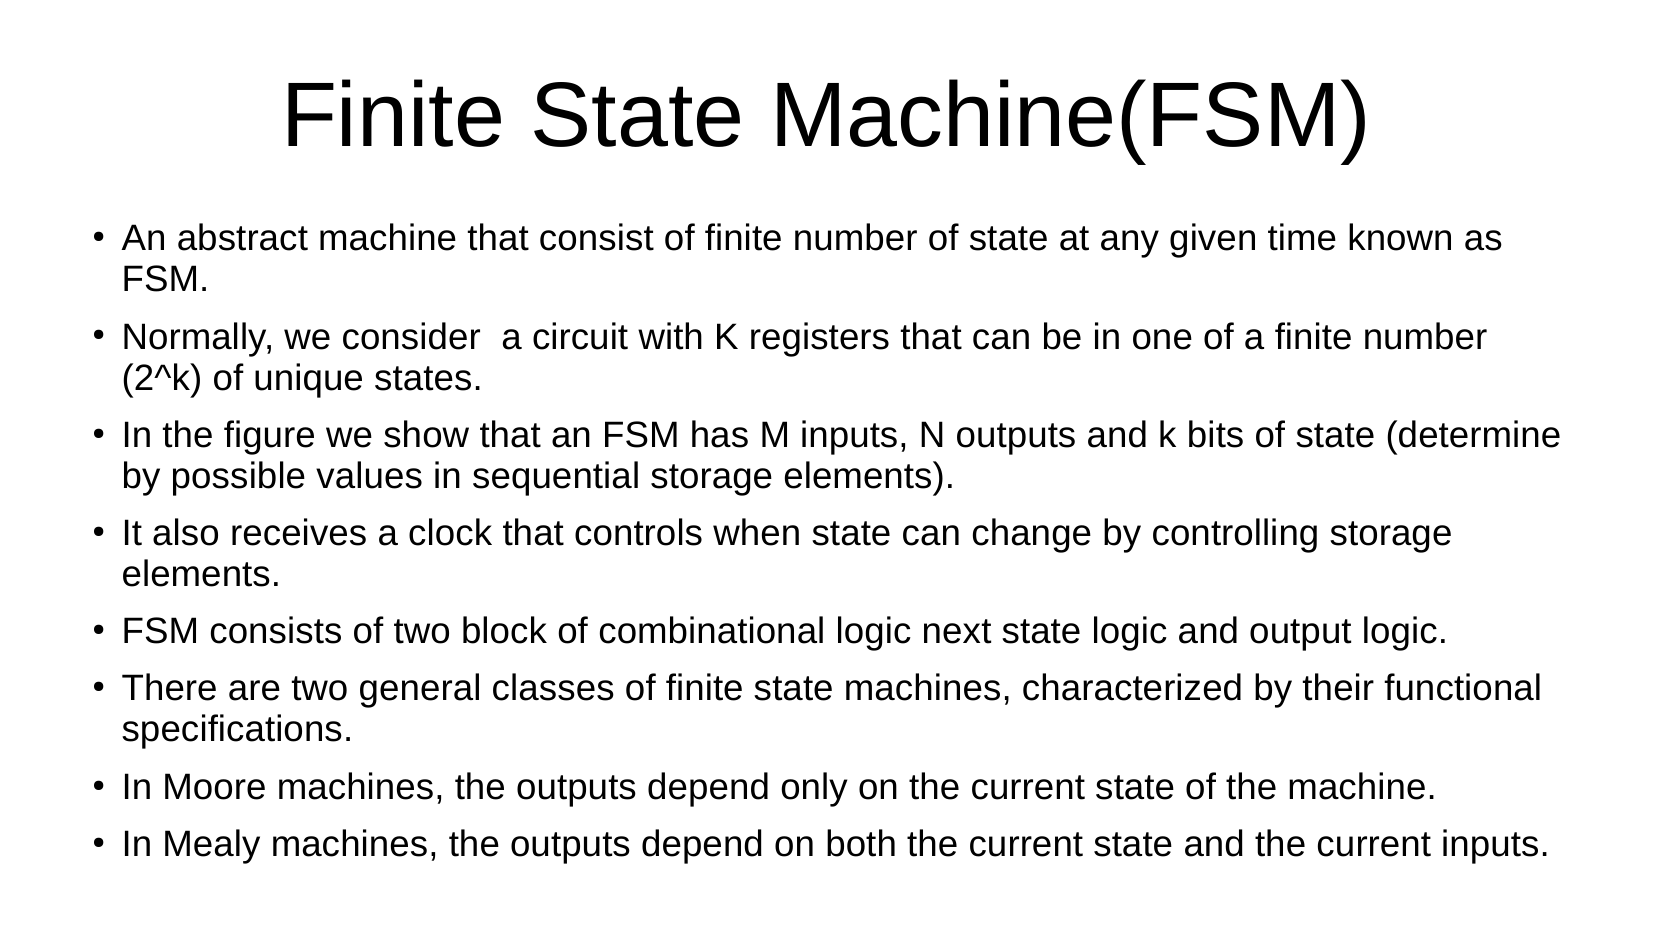

# Finite State Machine(FSM)
An abstract machine that consist of finite number of state at any given time known as FSM.
Normally, we consider a circuit with K registers that can be in one of a finite number (2^k) of unique states.
In the figure we show that an FSM has M inputs, N outputs and k bits of state (determine by possible values in sequential storage elements).
It also receives a clock that controls when state can change by controlling storage elements.
FSM consists of two block of combinational logic next state logic and output logic.
There are two general classes of finite state machines, characterized by their functional specifications.
In Moore machines, the outputs depend only on the current state of the machine.
In Mealy machines, the outputs depend on both the current state and the current inputs.